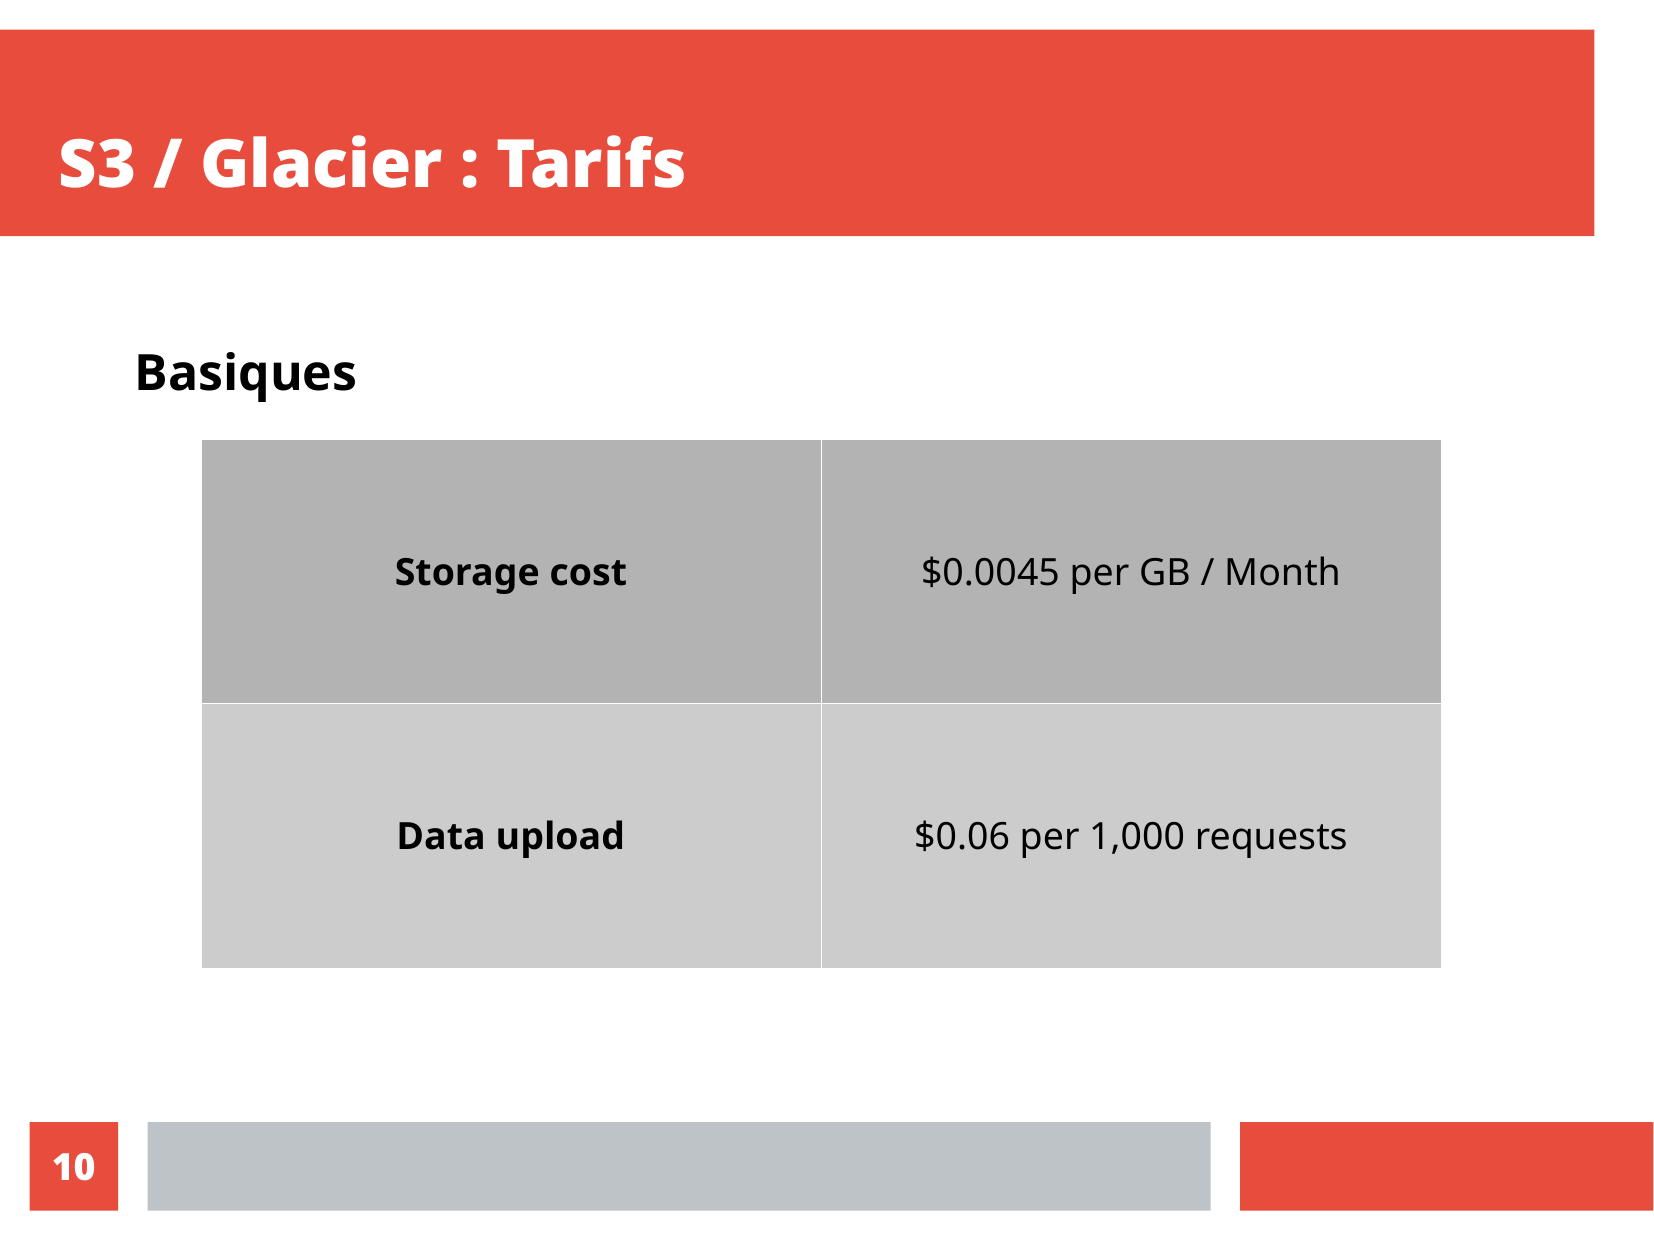

# S3 / Glacier : Tarifs
Basiques
| Storage cost | $0.0045 per GB / Month |
| --- | --- |
| Data upload | $0.06 per 1,000 requests |
10